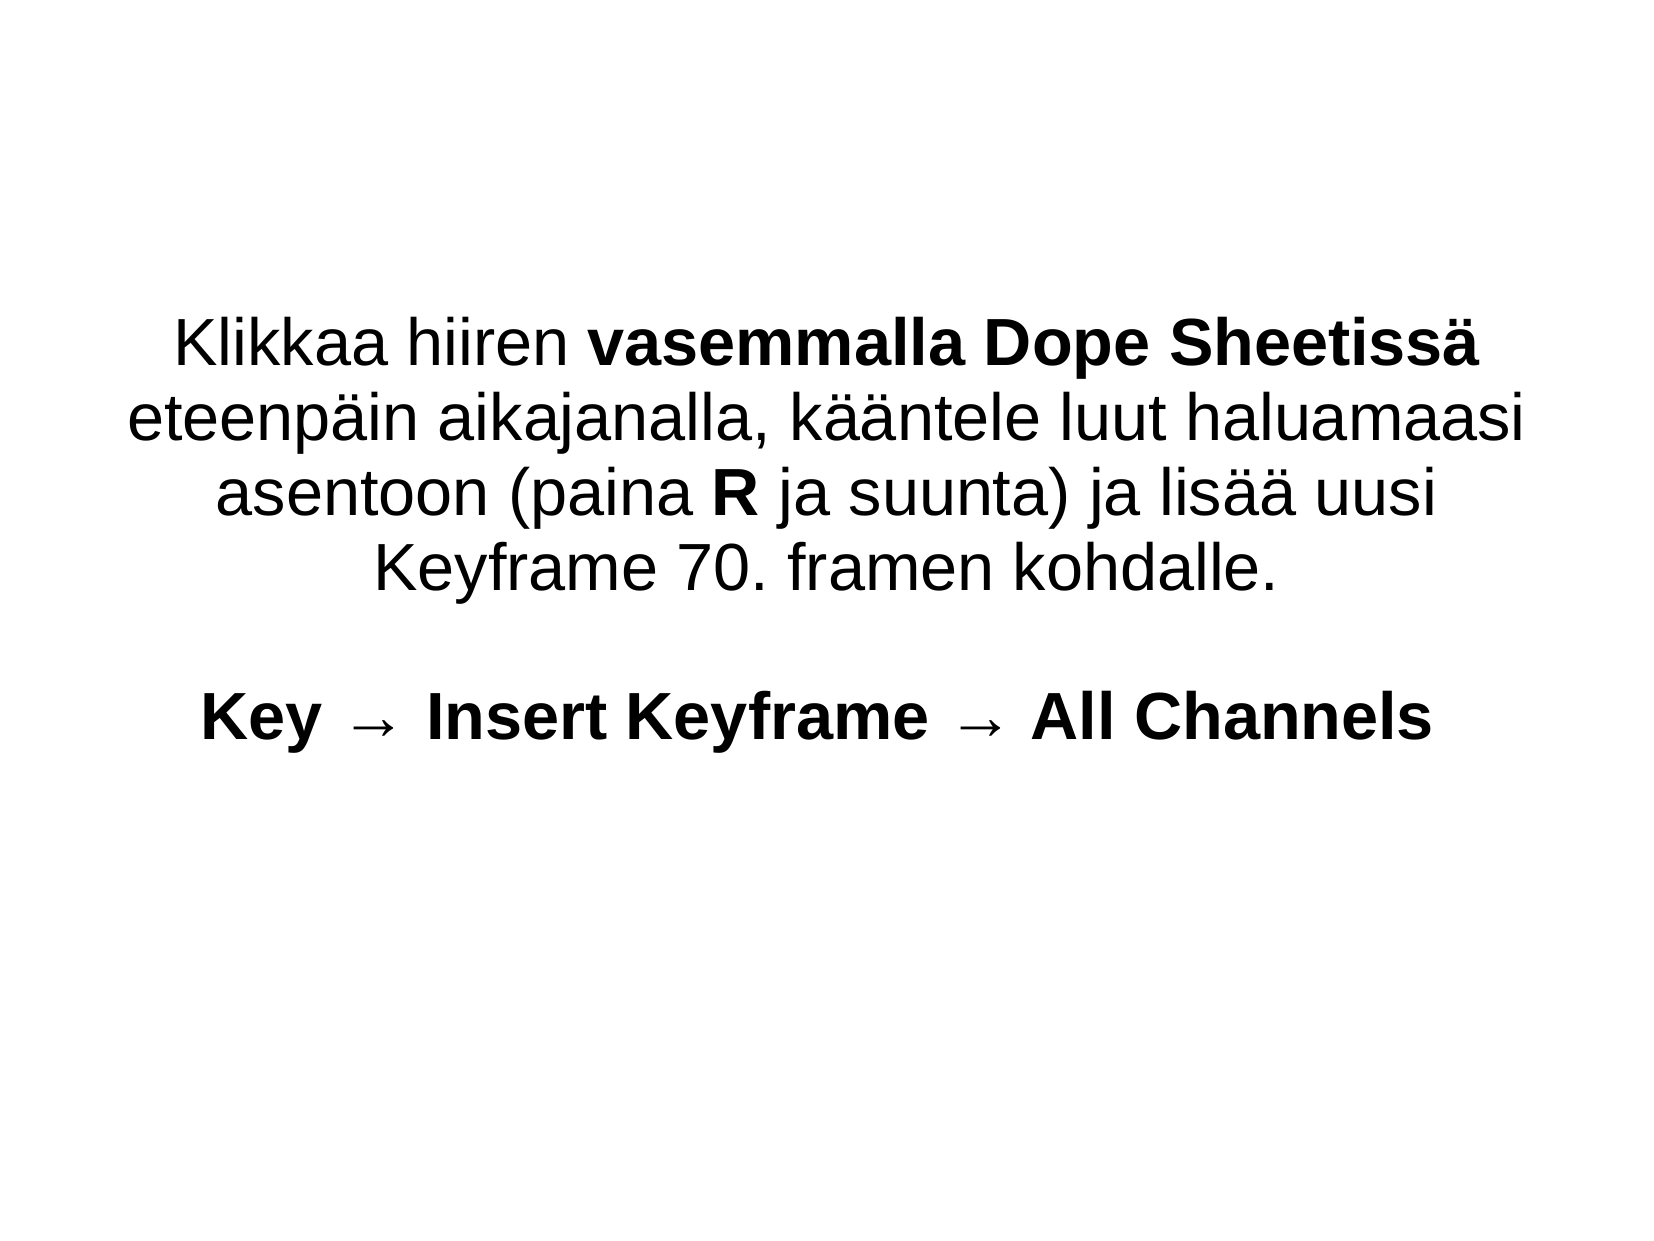

# Klikkaa hiiren vasemmalla Dope Sheetissä eteenpäin aikajanalla, kääntele luut haluamaasi asentoon (paina R ja suunta) ja lisää uusi Keyframe 70. framen kohdalle.
Key → Insert Keyframe → All Channels